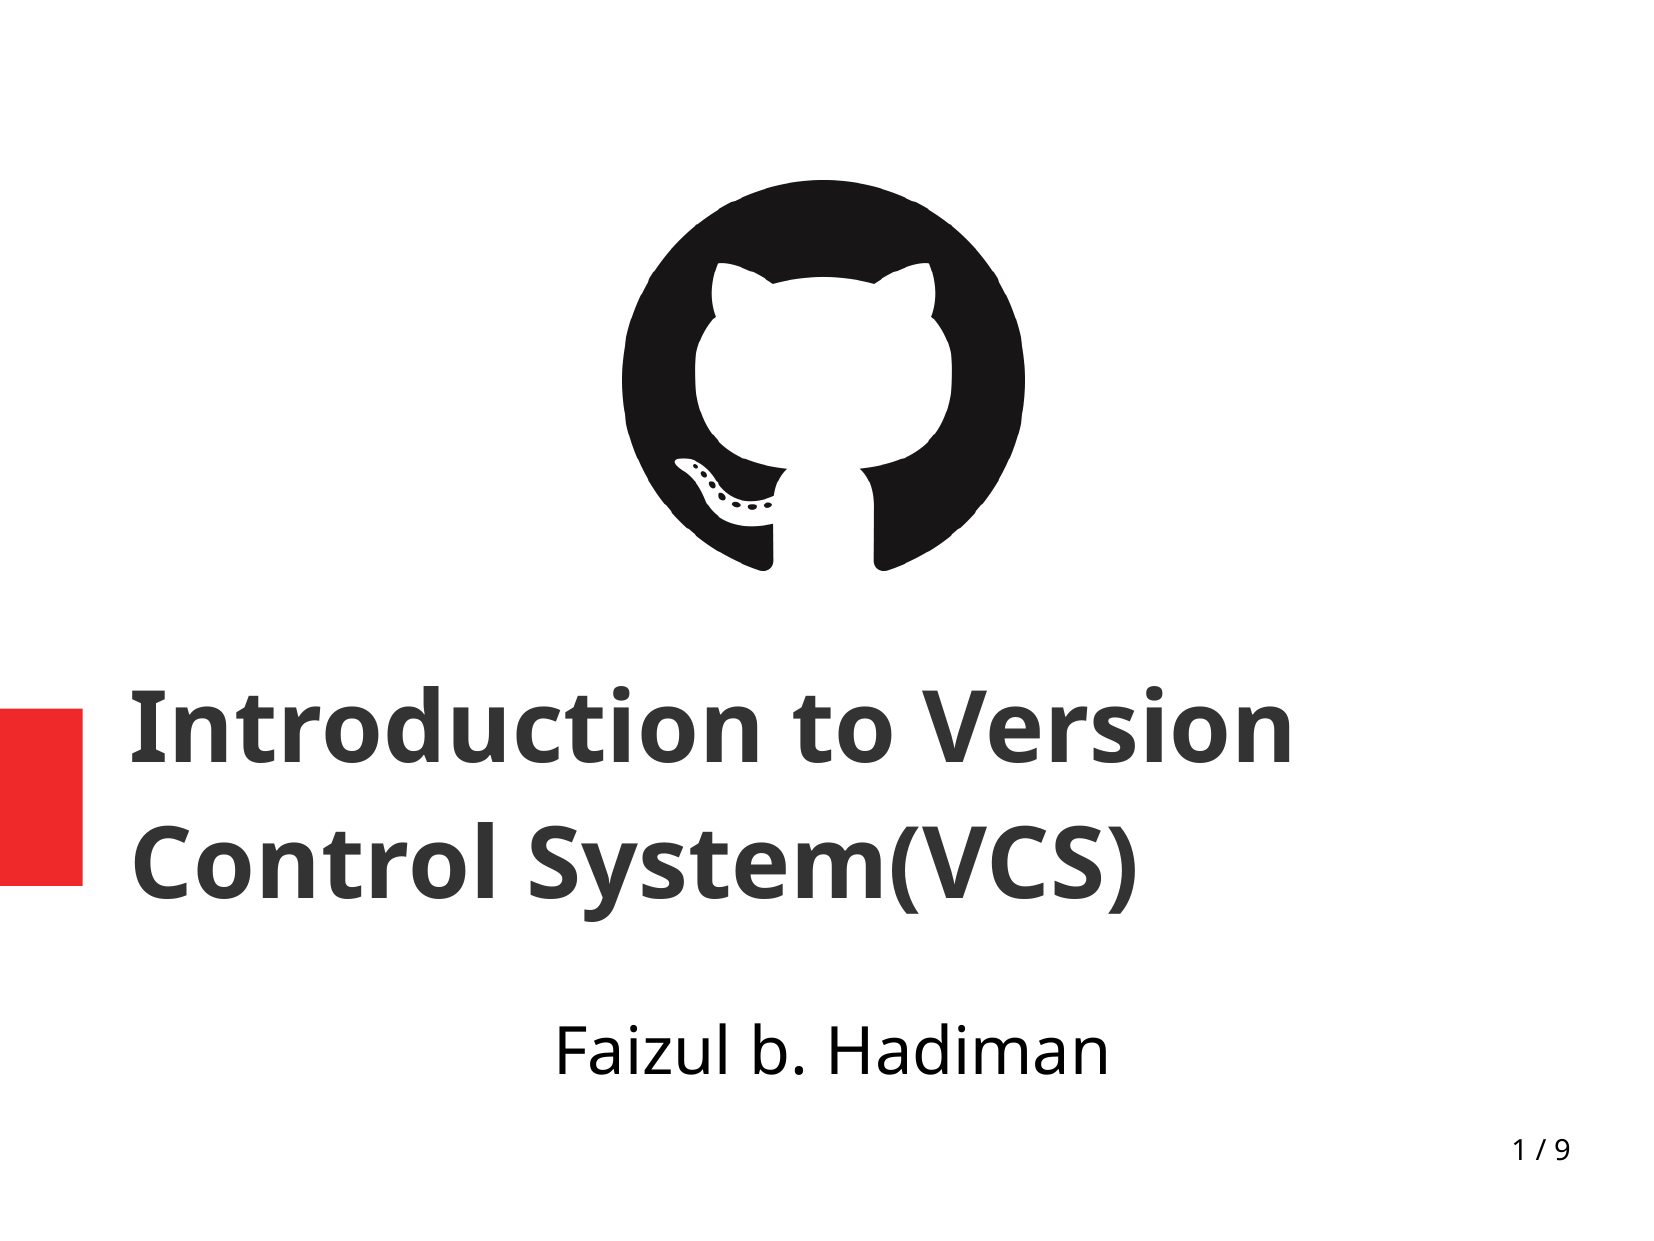

# Introduction to Version Control System(VCS)
Faizul b. Hadiman
1